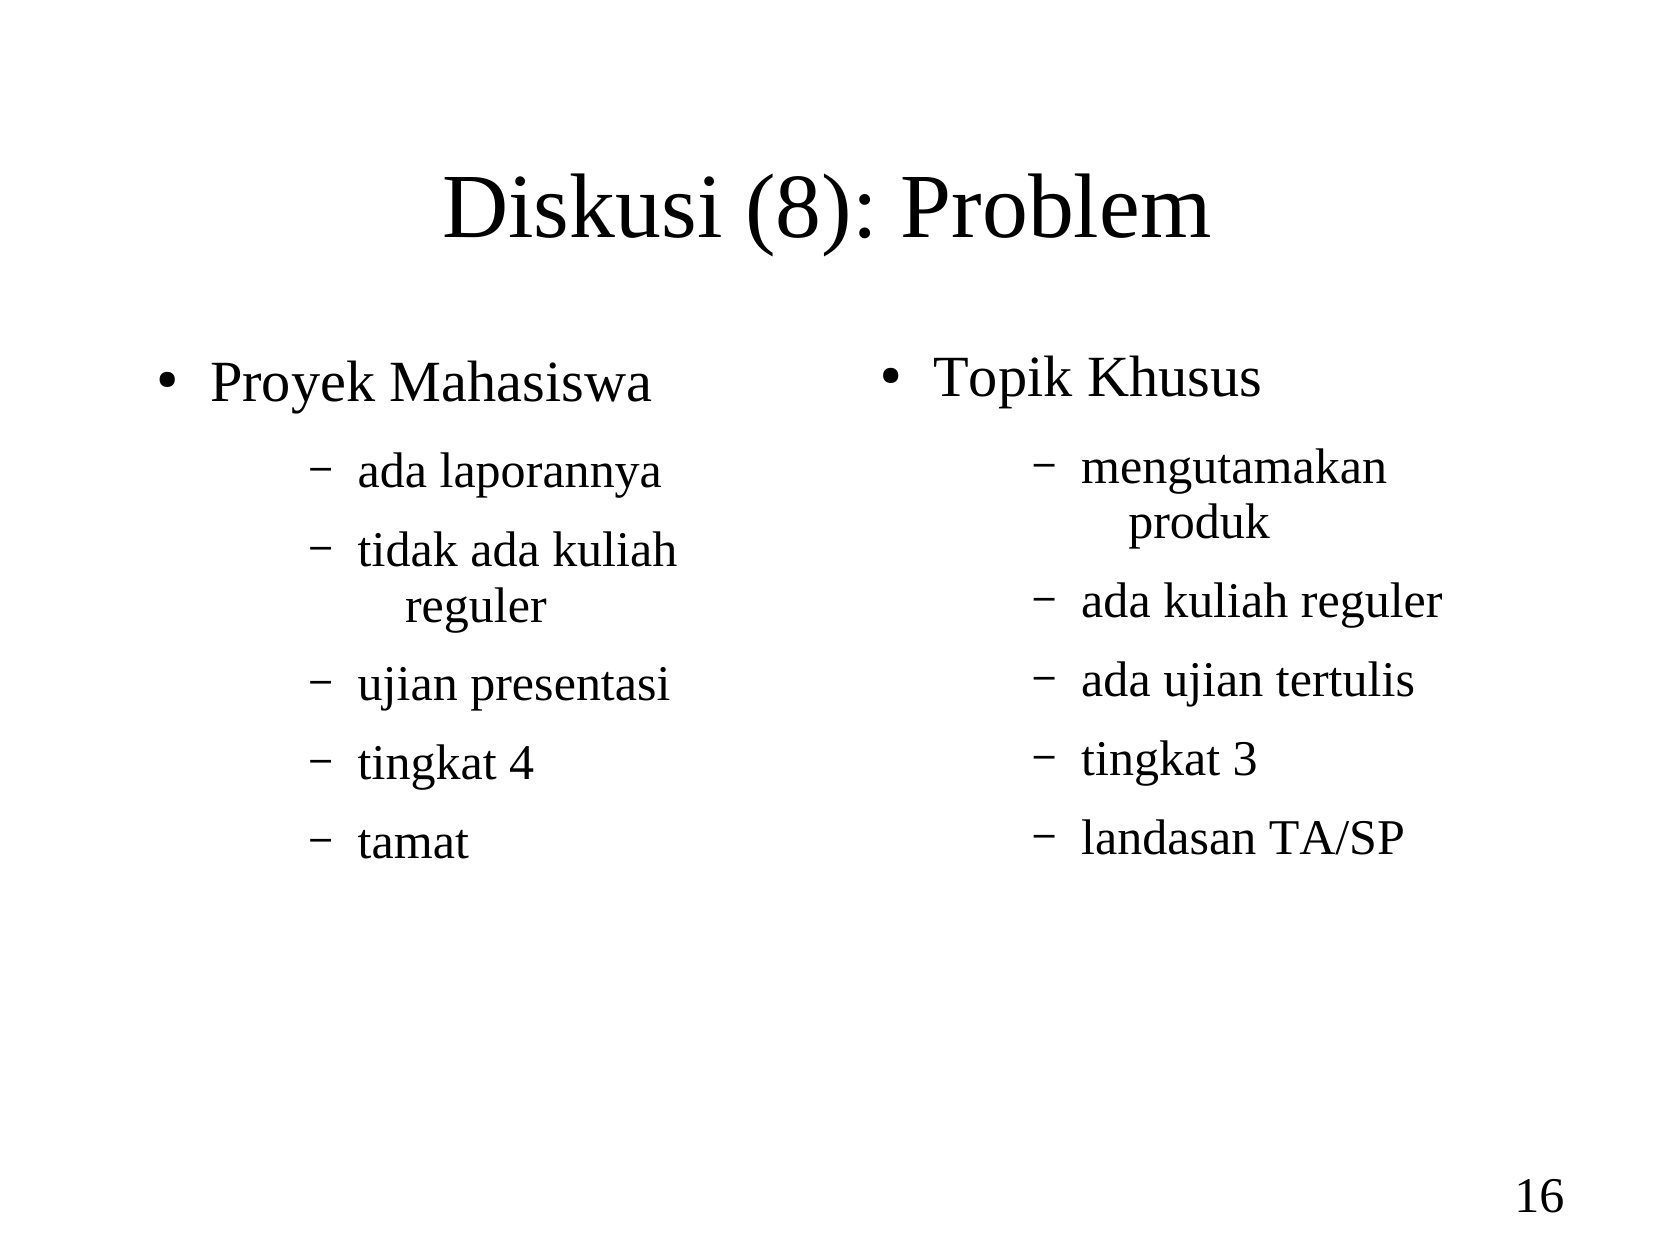

# Diskusi (8): Problem
Topik Khusus
mengutamakan produk
ada kuliah reguler
ada ujian tertulis
tingkat 3
landasan TA/SP
Proyek Mahasiswa
ada laporannya
tidak ada kuliah reguler
ujian presentasi
tingkat 4
tamat